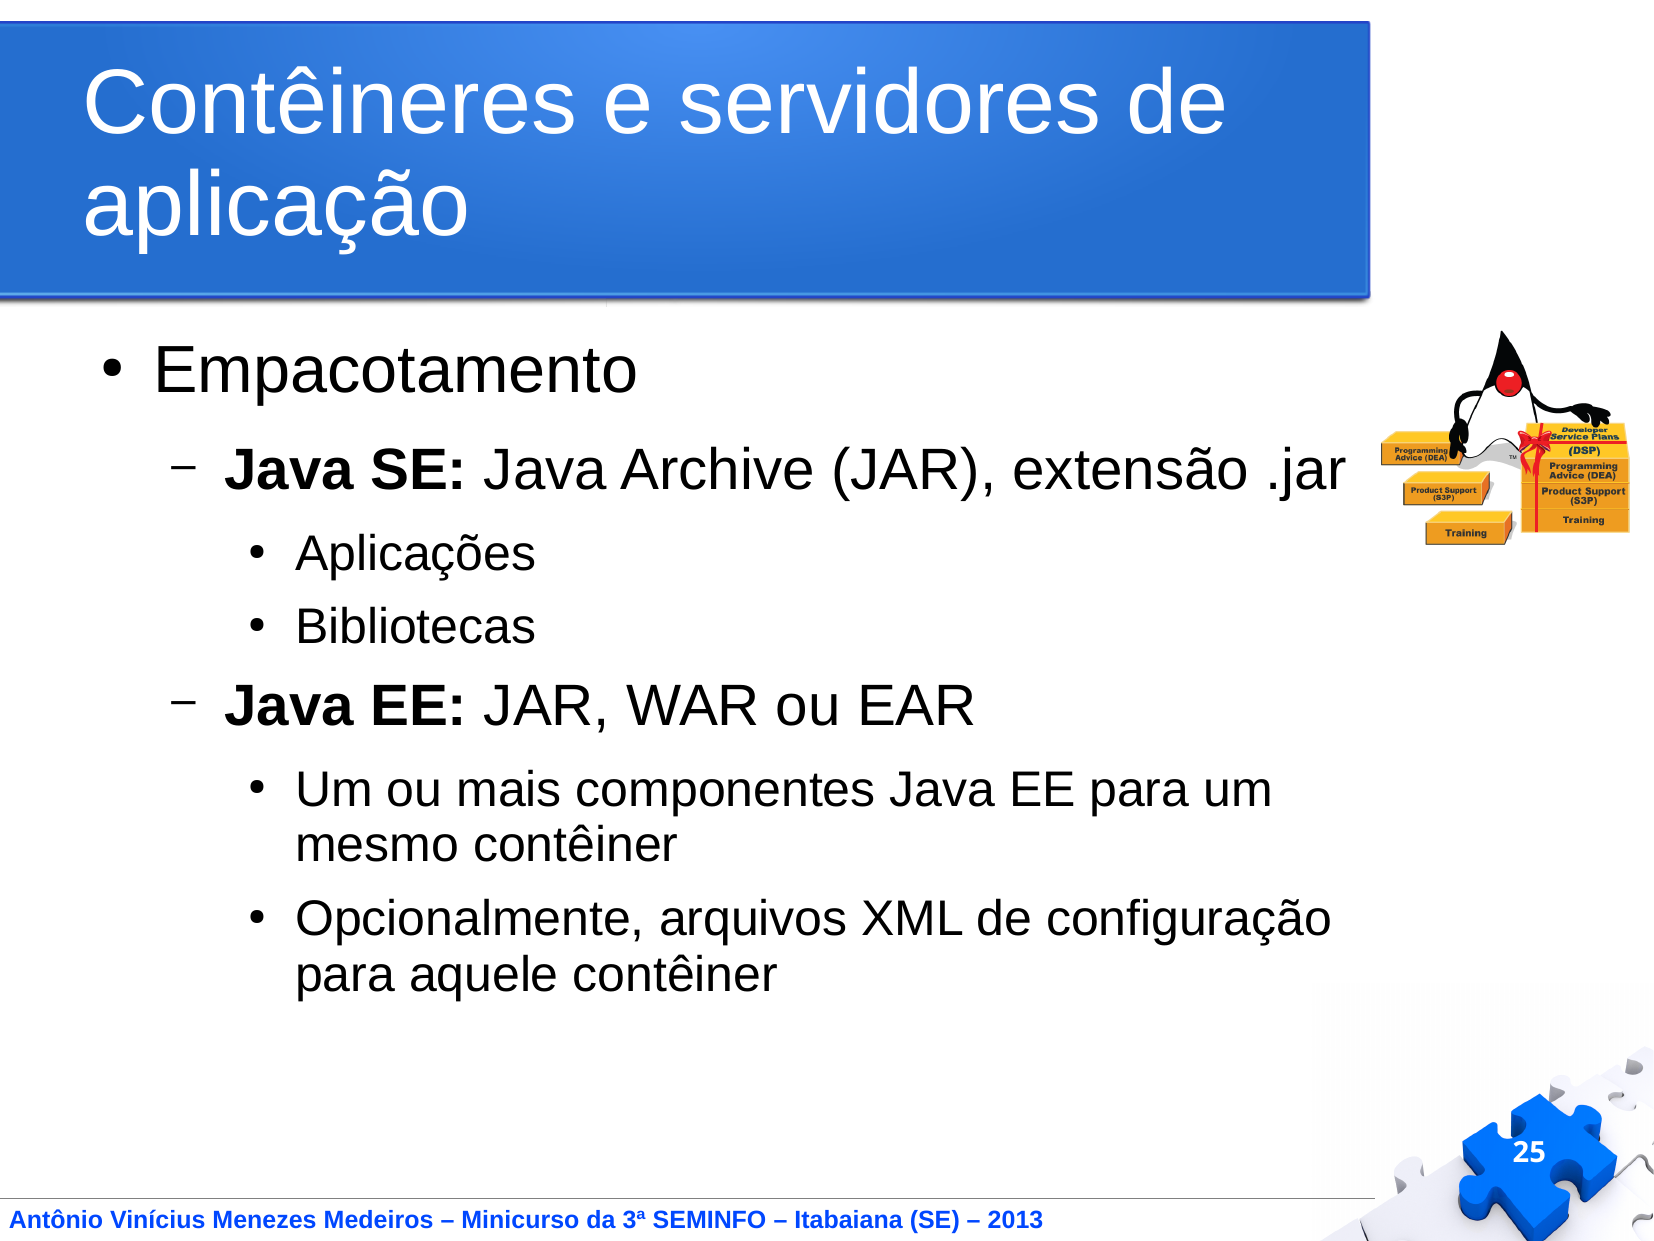

# Contêineres e servidores de aplicação
Empacotamento
Java SE: Java Archive (JAR), extensão .jar
Aplicações
Bibliotecas
Java EE: JAR, WAR ou EAR
Um ou mais componentes Java EE para um mesmo contêiner
Opcionalmente, arquivos XML de configuração para aquele contêiner
25